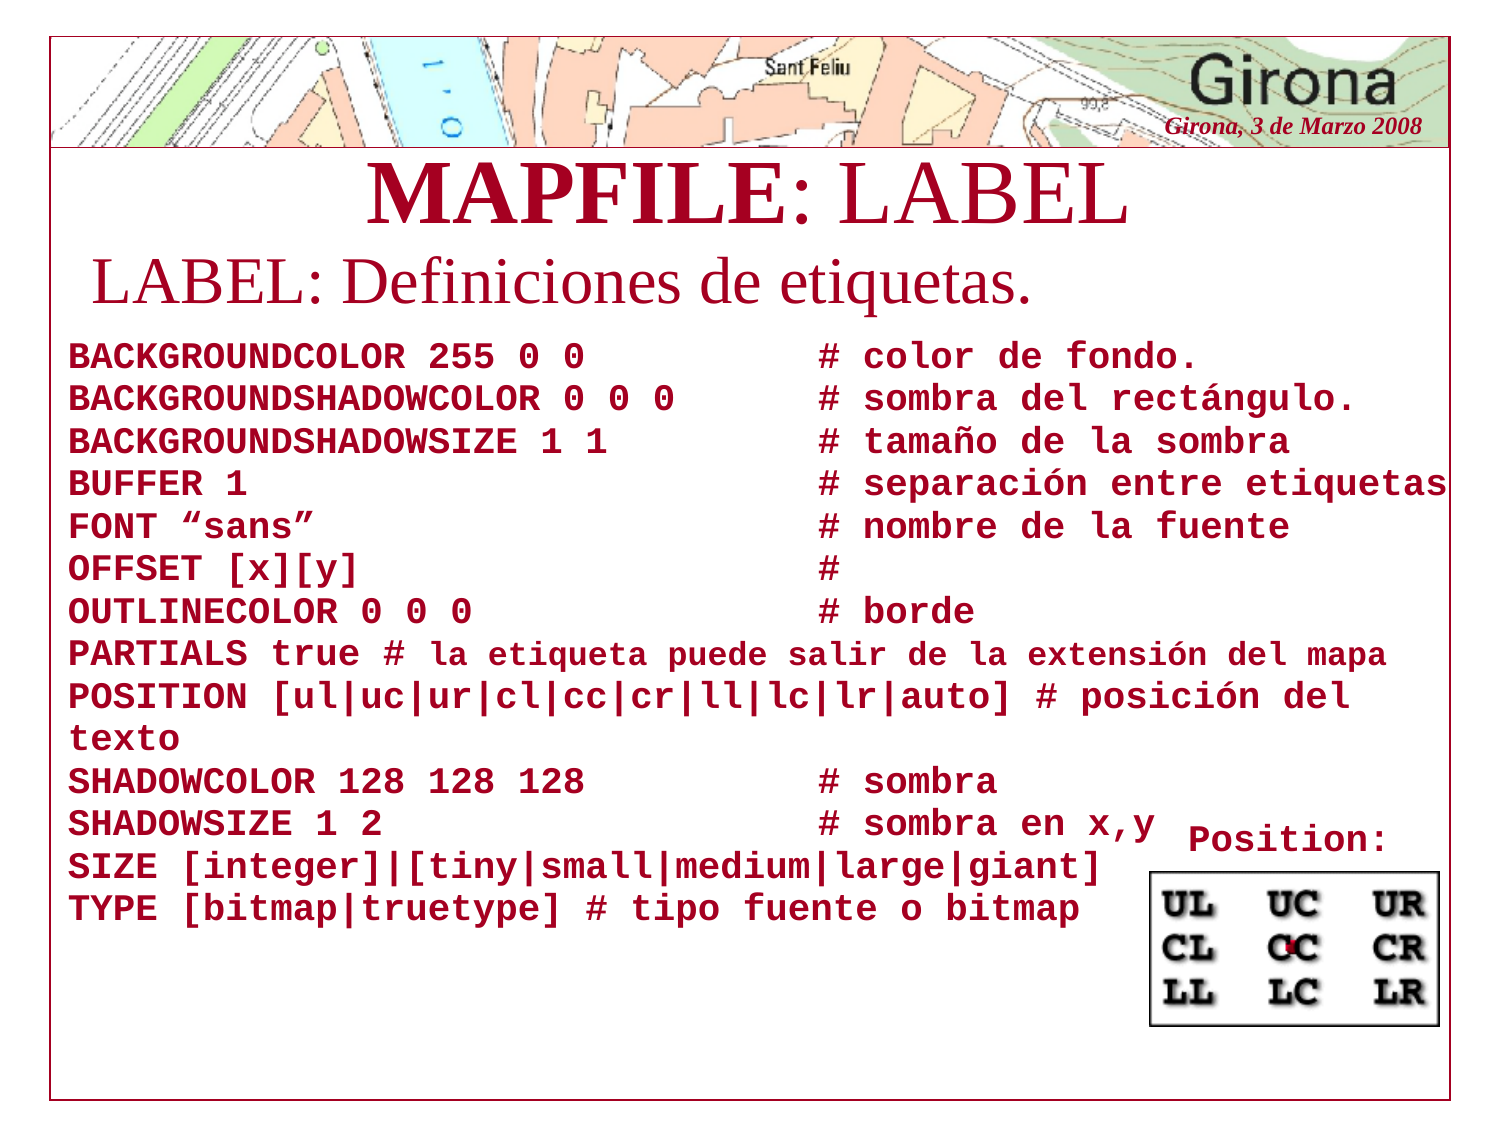

MAPFILE: LABEL
# LABEL: Definiciones de etiquetas.
BACKGROUNDCOLOR 255 0 0		# color de fondo.
BACKGROUNDSHADOWCOLOR 0 0 0 	# sombra del rectángulo.
BACKGROUNDSHADOWSIZE 1 1		# tamaño de la sombra
BUFFER 1				# separación entre etiquetas
FONT “sans” 				# nombre de la fuente
OFFSET [x][y]				#
OUTLINECOLOR 0 0 0 			# borde
PARTIALS true # la etiqueta puede salir de la extensión del mapa
POSITION [ul|uc|ur|cl|cc|cr|ll|lc|lr|auto] # posición del texto
SHADOWCOLOR 128 128 128 		# sombra
SHADOWSIZE 1 2 			# sombra en x,y
SIZE [integer]|[tiny|small|medium|large|giant]
TYPE [bitmap|truetype] # tipo fuente o bitmap
Position: